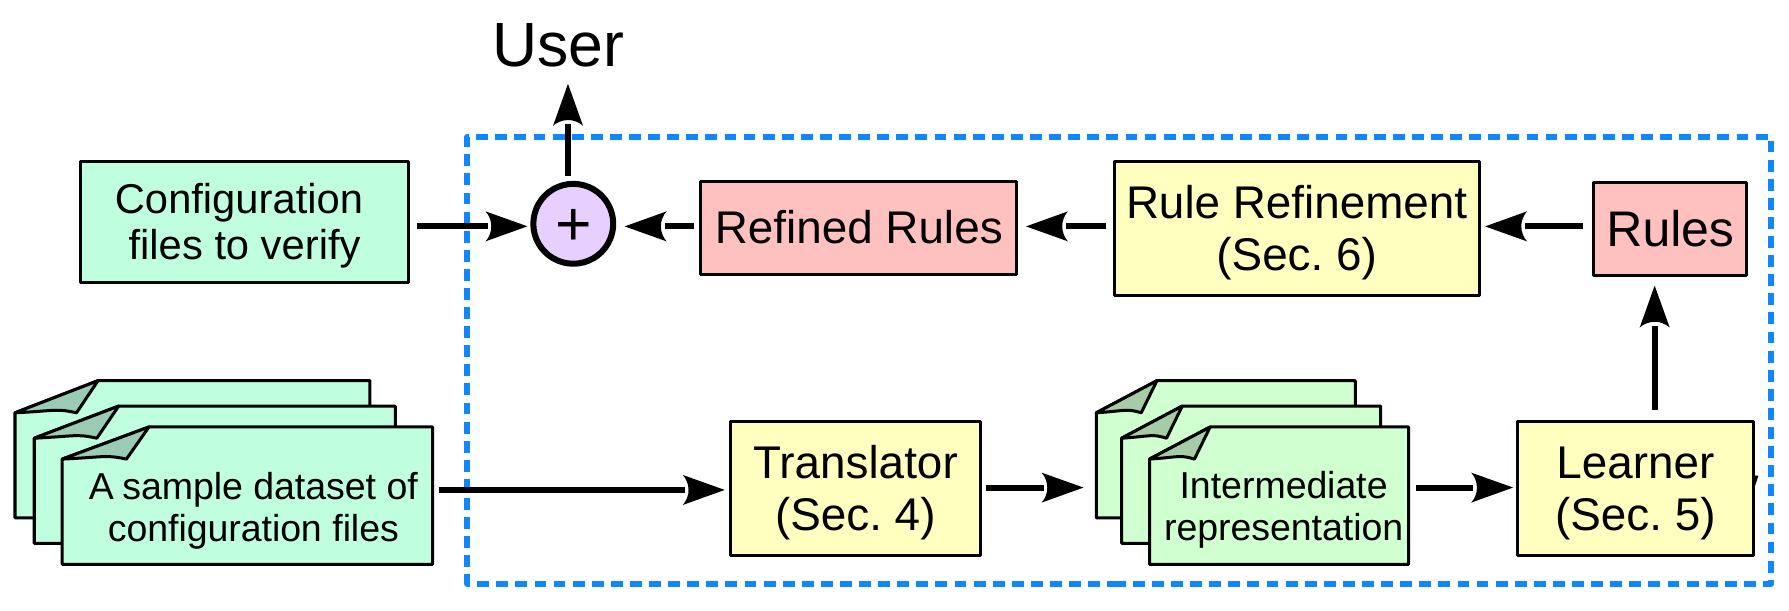

User
Rule Refinement
(Sec. 6)
Configuration
files to verify
Refined Rules
Rules
+
A sample dataset of configuration files
Translator
(Sec. 4)
Learner
(Sec. 5)
Intermediate representation